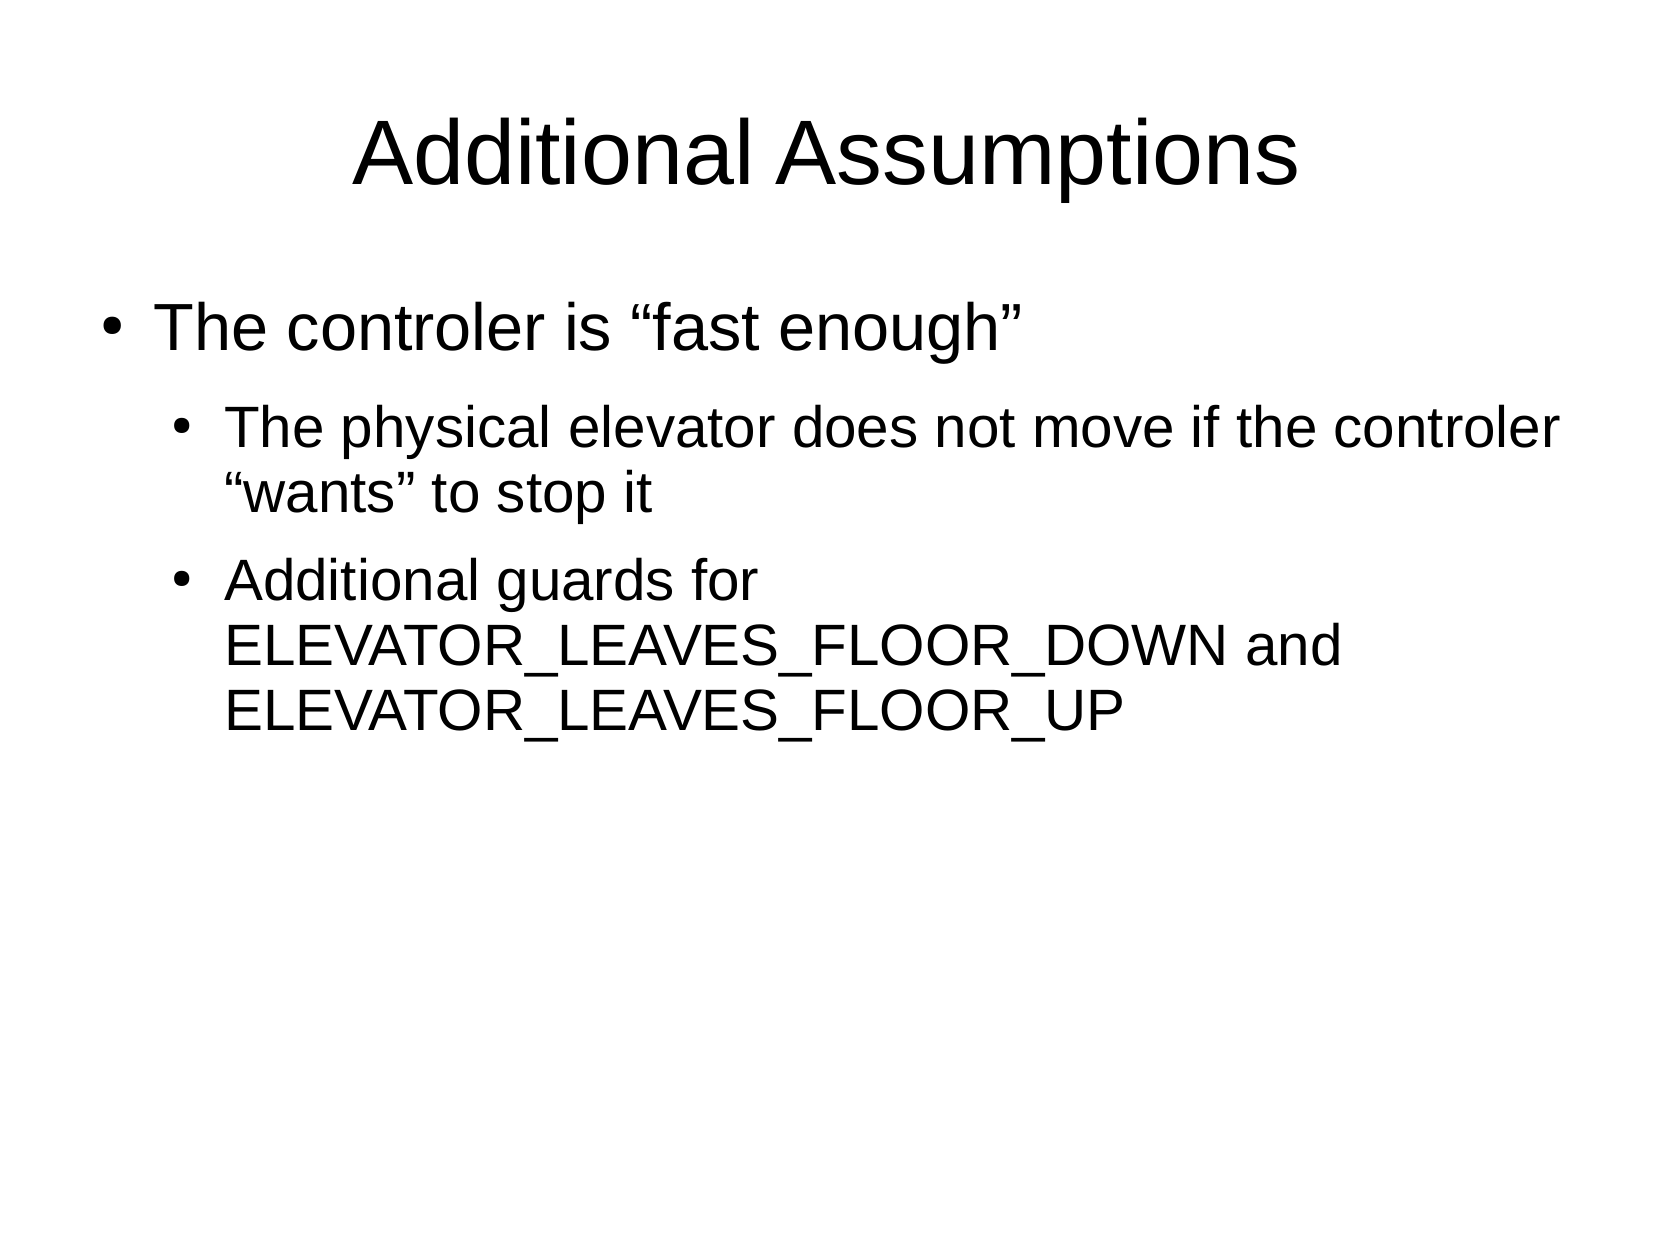

# Additional Assumptions
The controler is “fast enough”
The physical elevator does not move if the controler “wants” to stop it
Additional guards for ELEVATOR_LEAVES_FLOOR_DOWN and ELEVATOR_LEAVES_FLOOR_UP